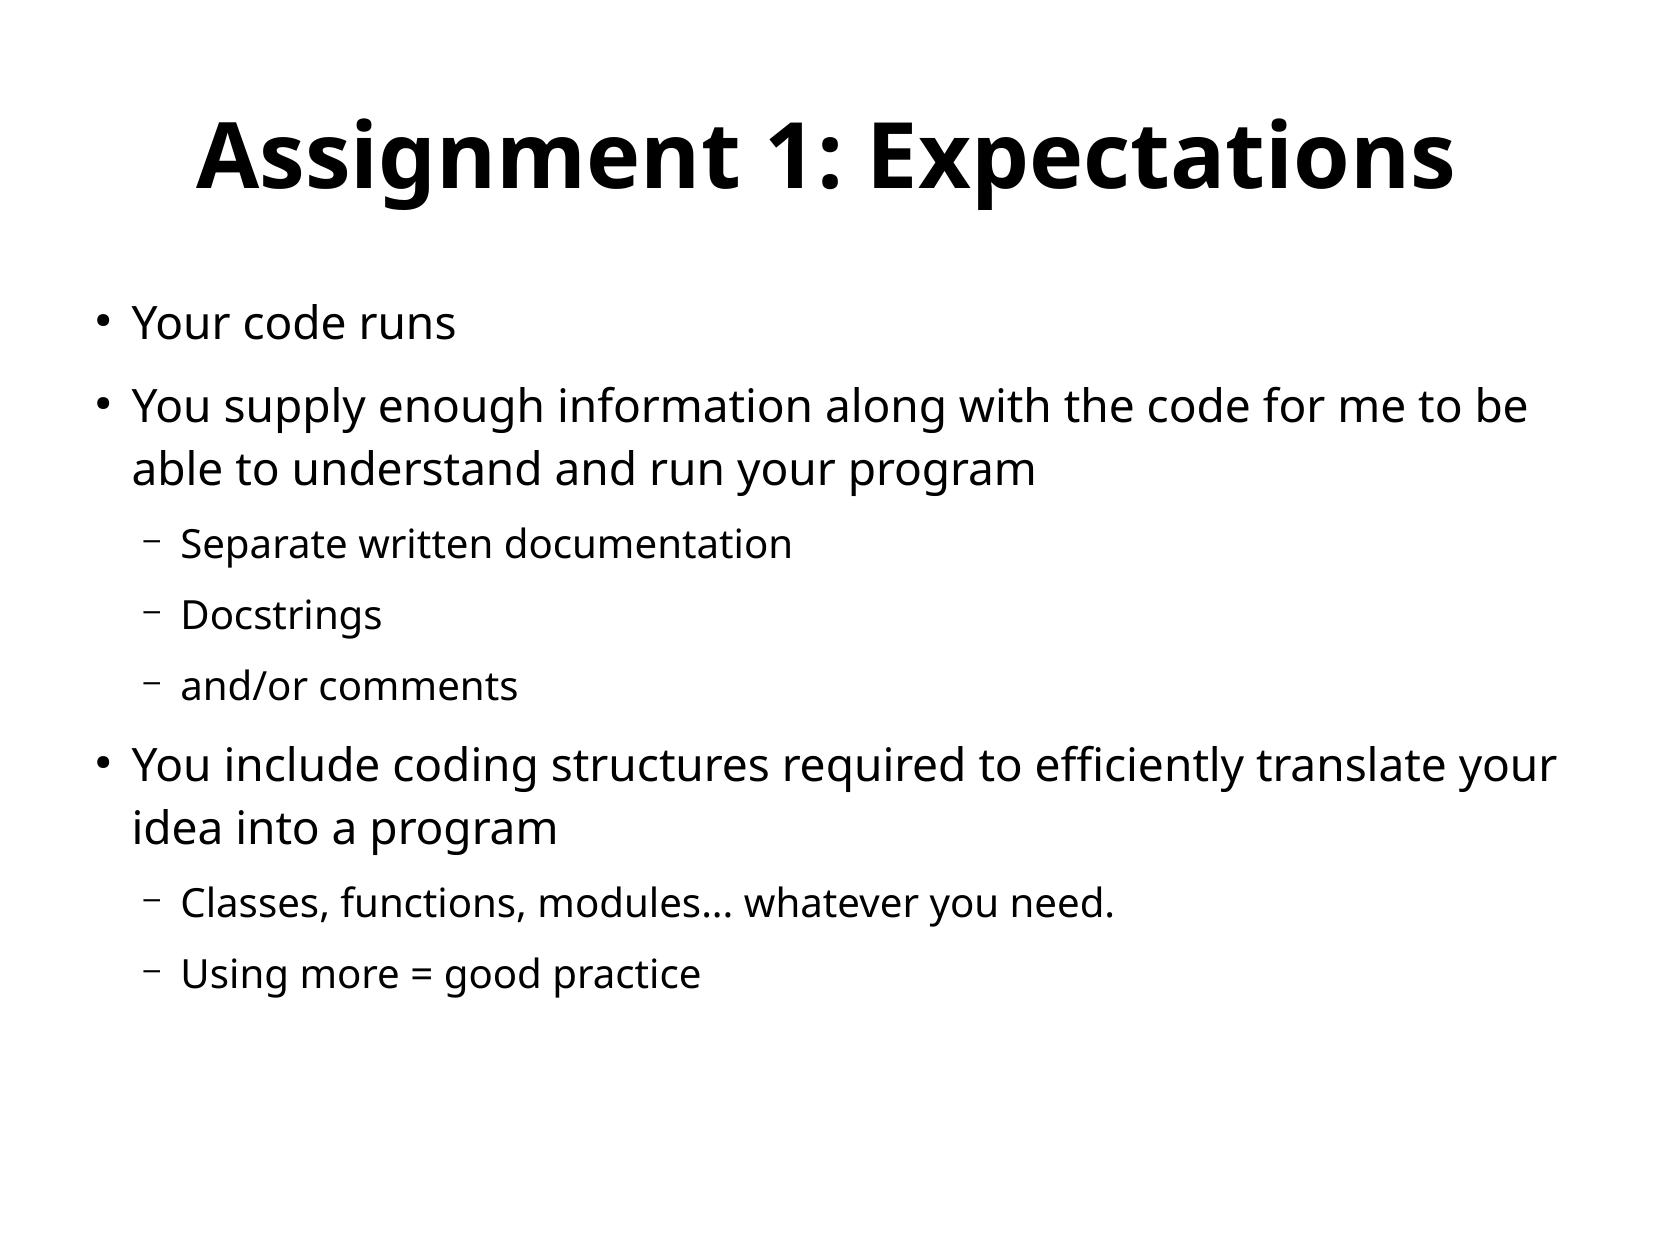

# Assignment 1: Expectations
Your code runs
You supply enough information along with the code for me to be able to understand and run your program
Separate written documentation
Docstrings
and/or comments
You include coding structures required to efficiently translate your idea into a program
Classes, functions, modules... whatever you need.
Using more = good practice